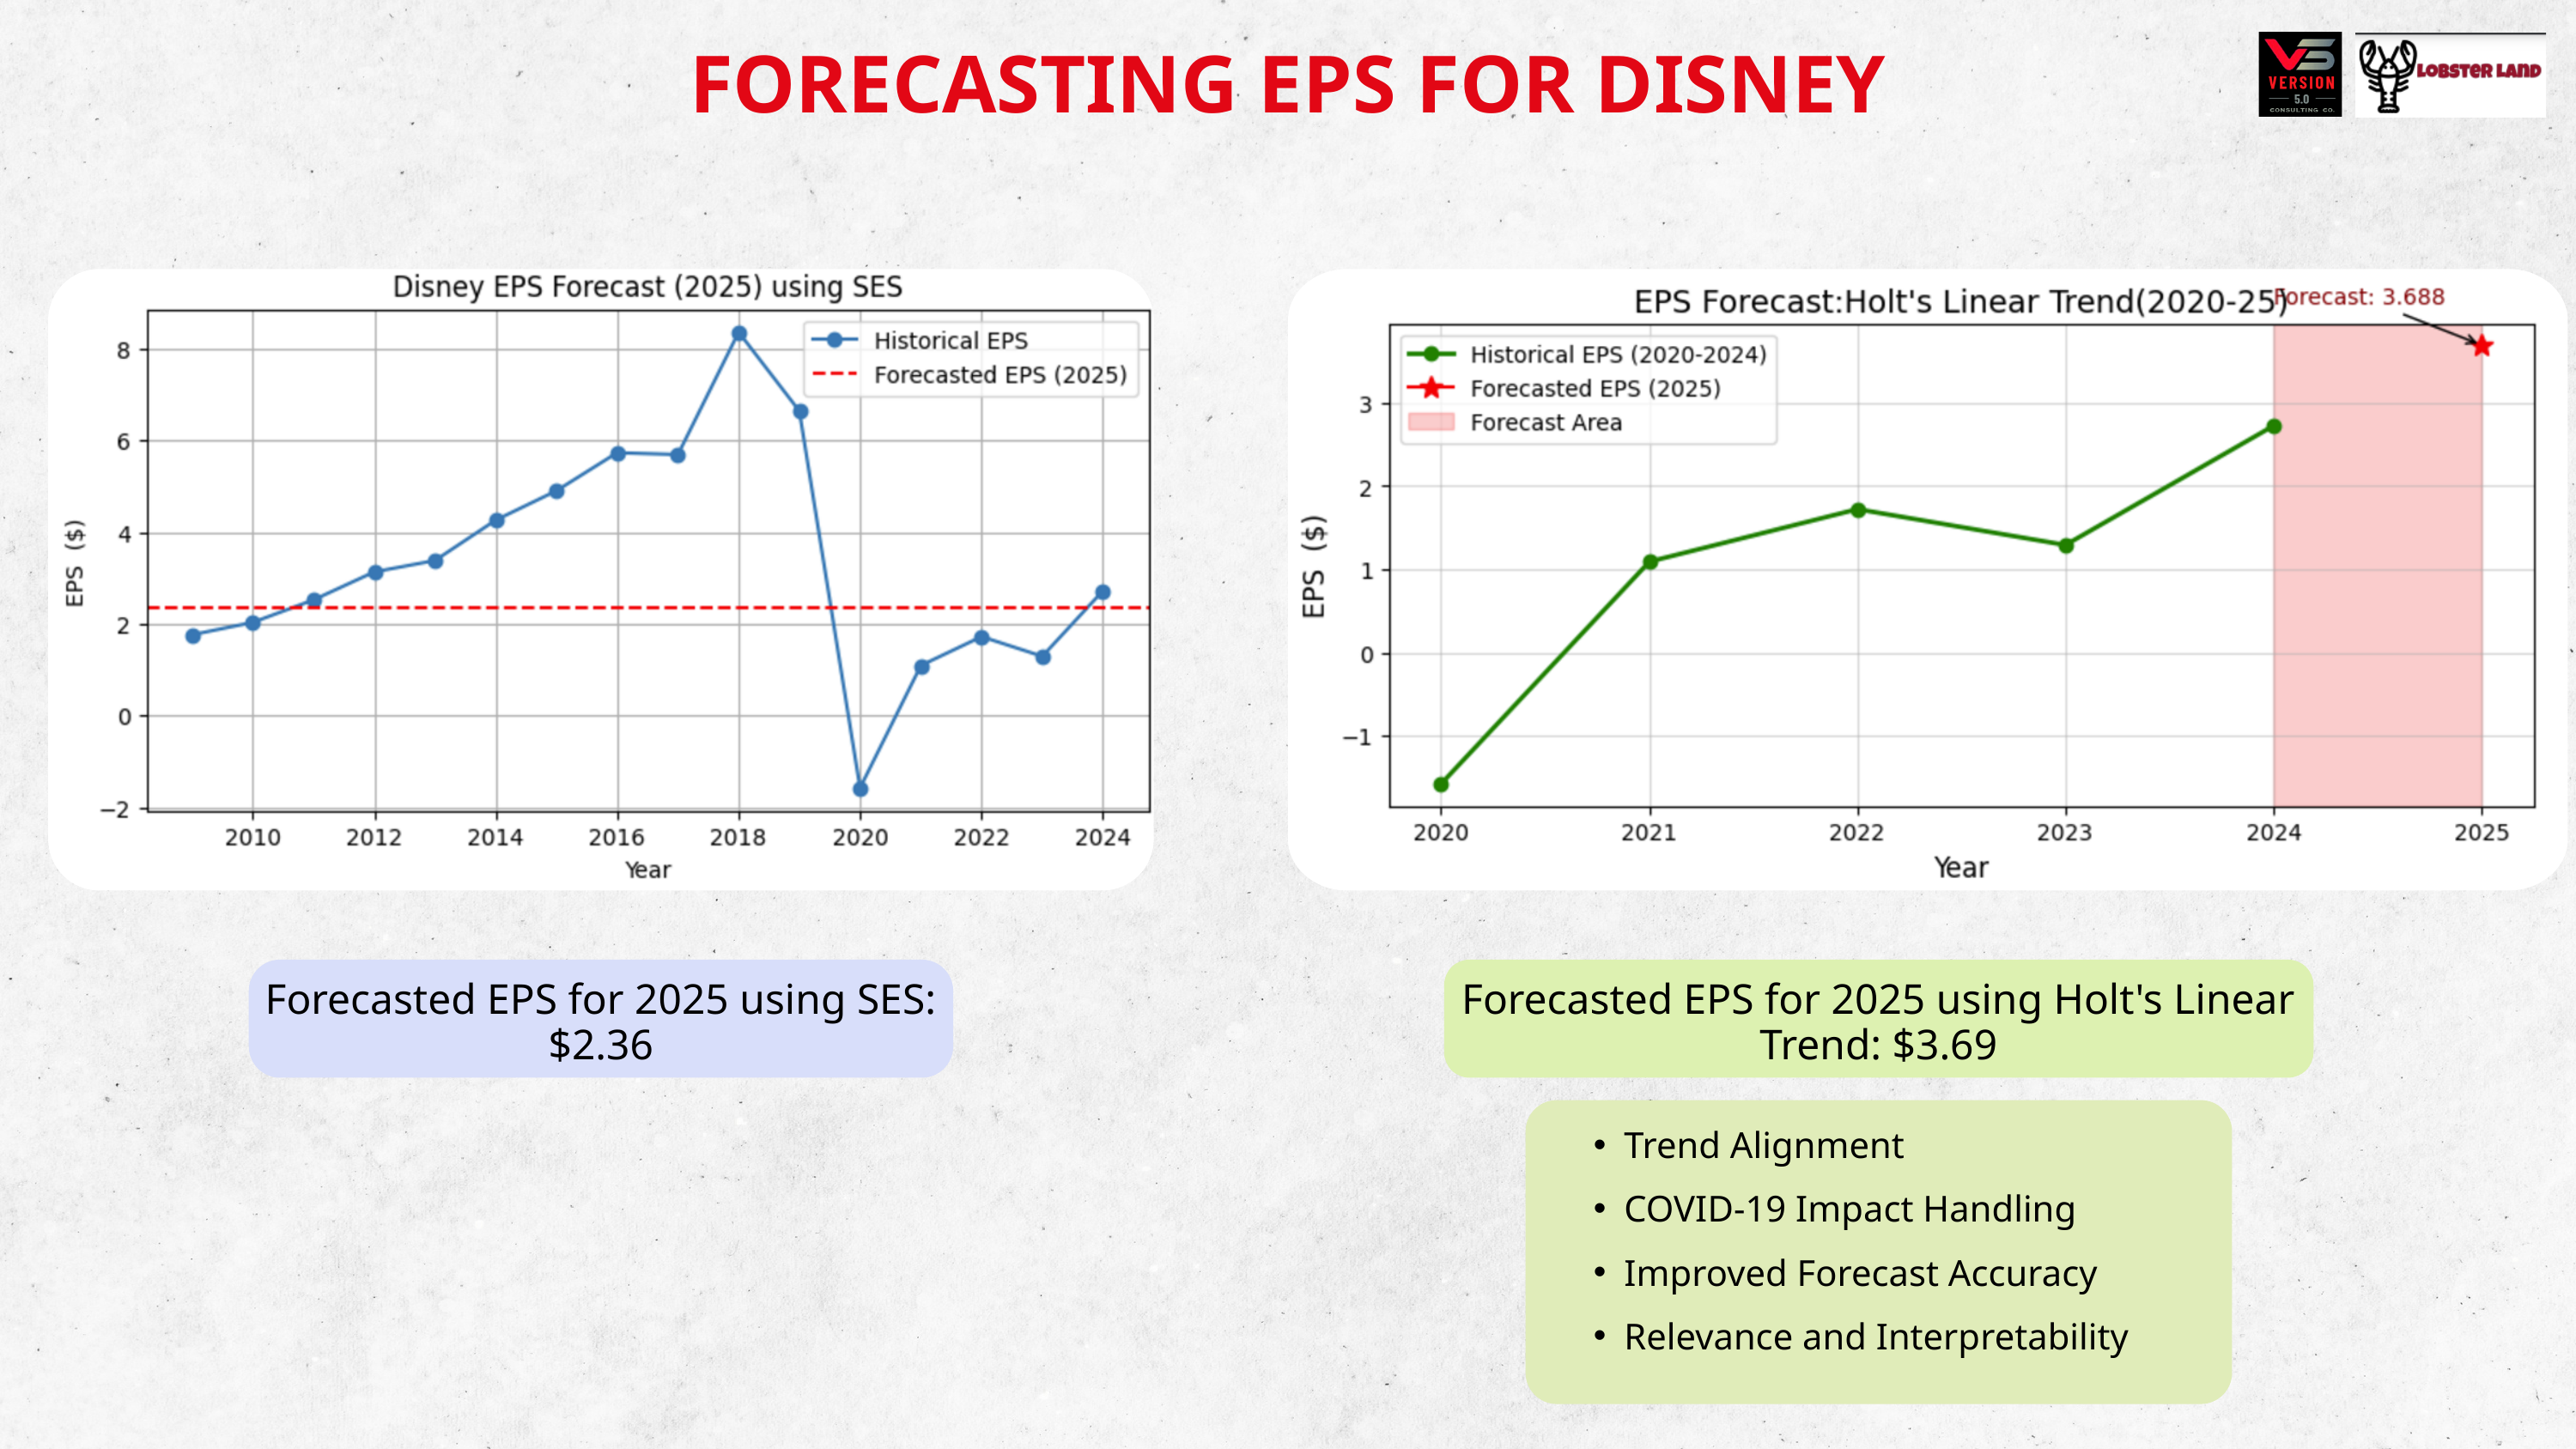

FORECASTING EPS FOR DISNEY
Forecasted EPS for 2025 using SES: $2.36
Forecasted EPS for 2025 using Holt's Linear Trend: $3.69
Trend Alignment
COVID-19 Impact Handling
Improved Forecast Accuracy
Relevance and Interpretability